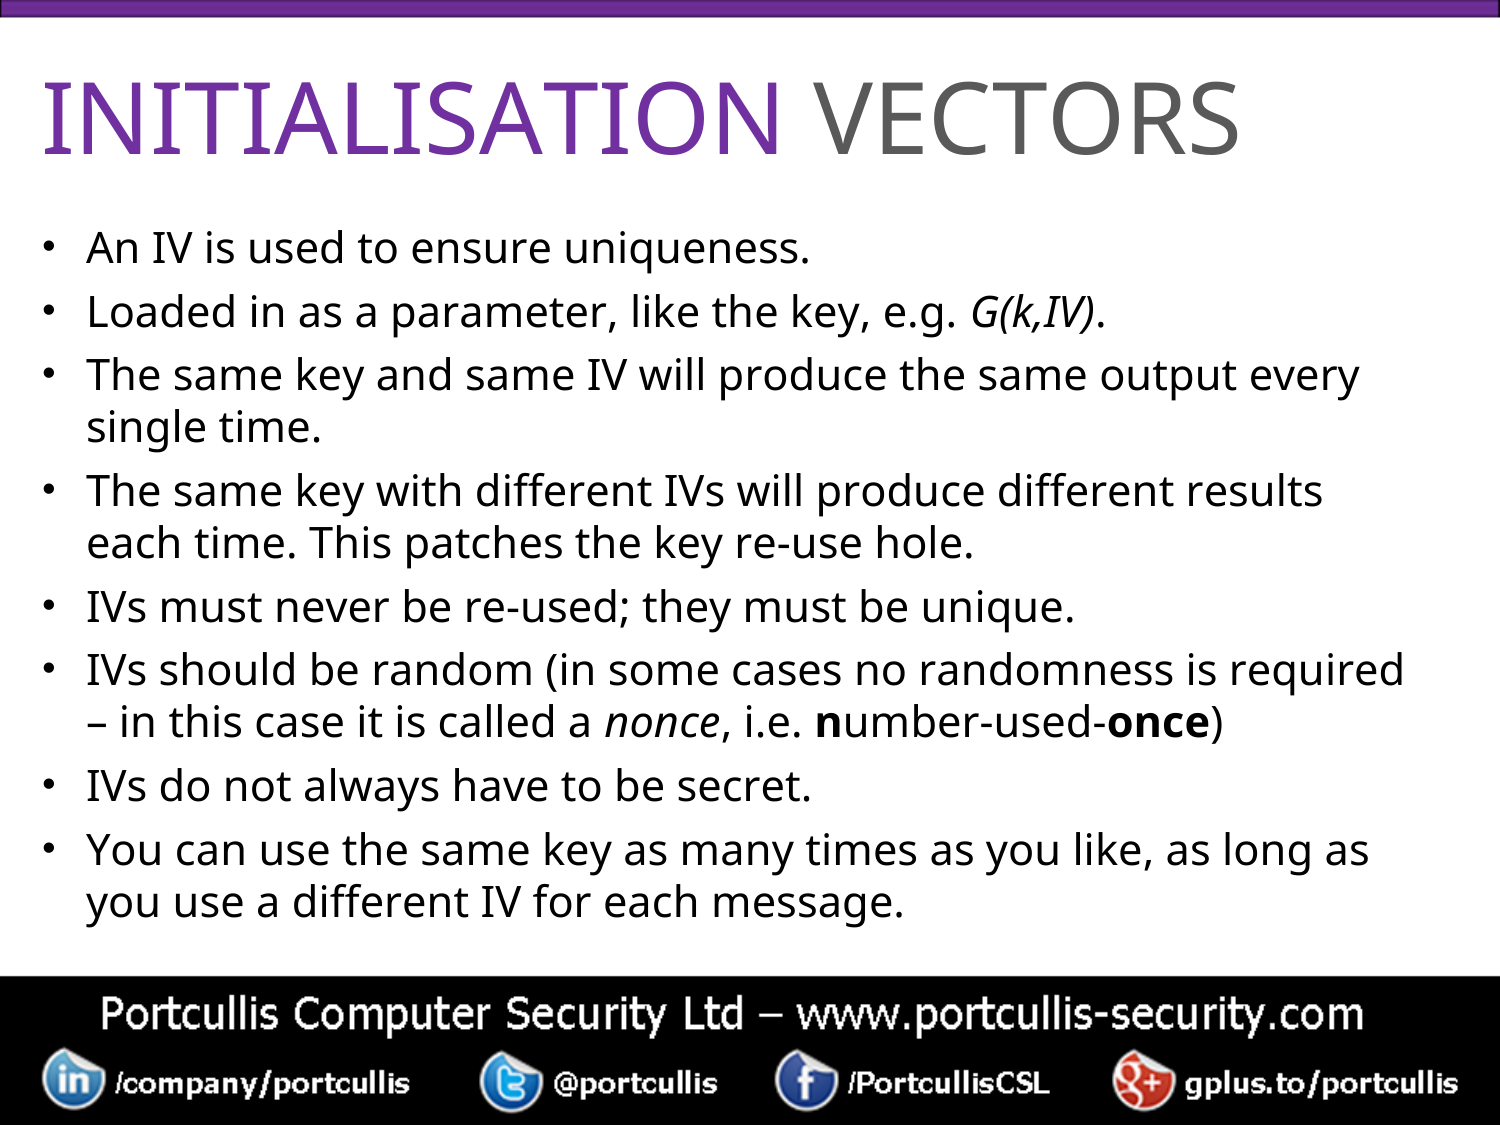

# INITIALISATION VECTORS
An IV is used to ensure uniqueness.
Loaded in as a parameter, like the key, e.g. G(k,IV).
The same key and same IV will produce the same output every single time.
The same key with different IVs will produce different results each time. This patches the key re-use hole.
IVs must never be re-used; they must be unique.
IVs should be random (in some cases no randomness is required – in this case it is called a nonce, i.e. number-used-once)
IVs do not always have to be secret.
You can use the same key as many times as you like, as long as you use a different IV for each message.